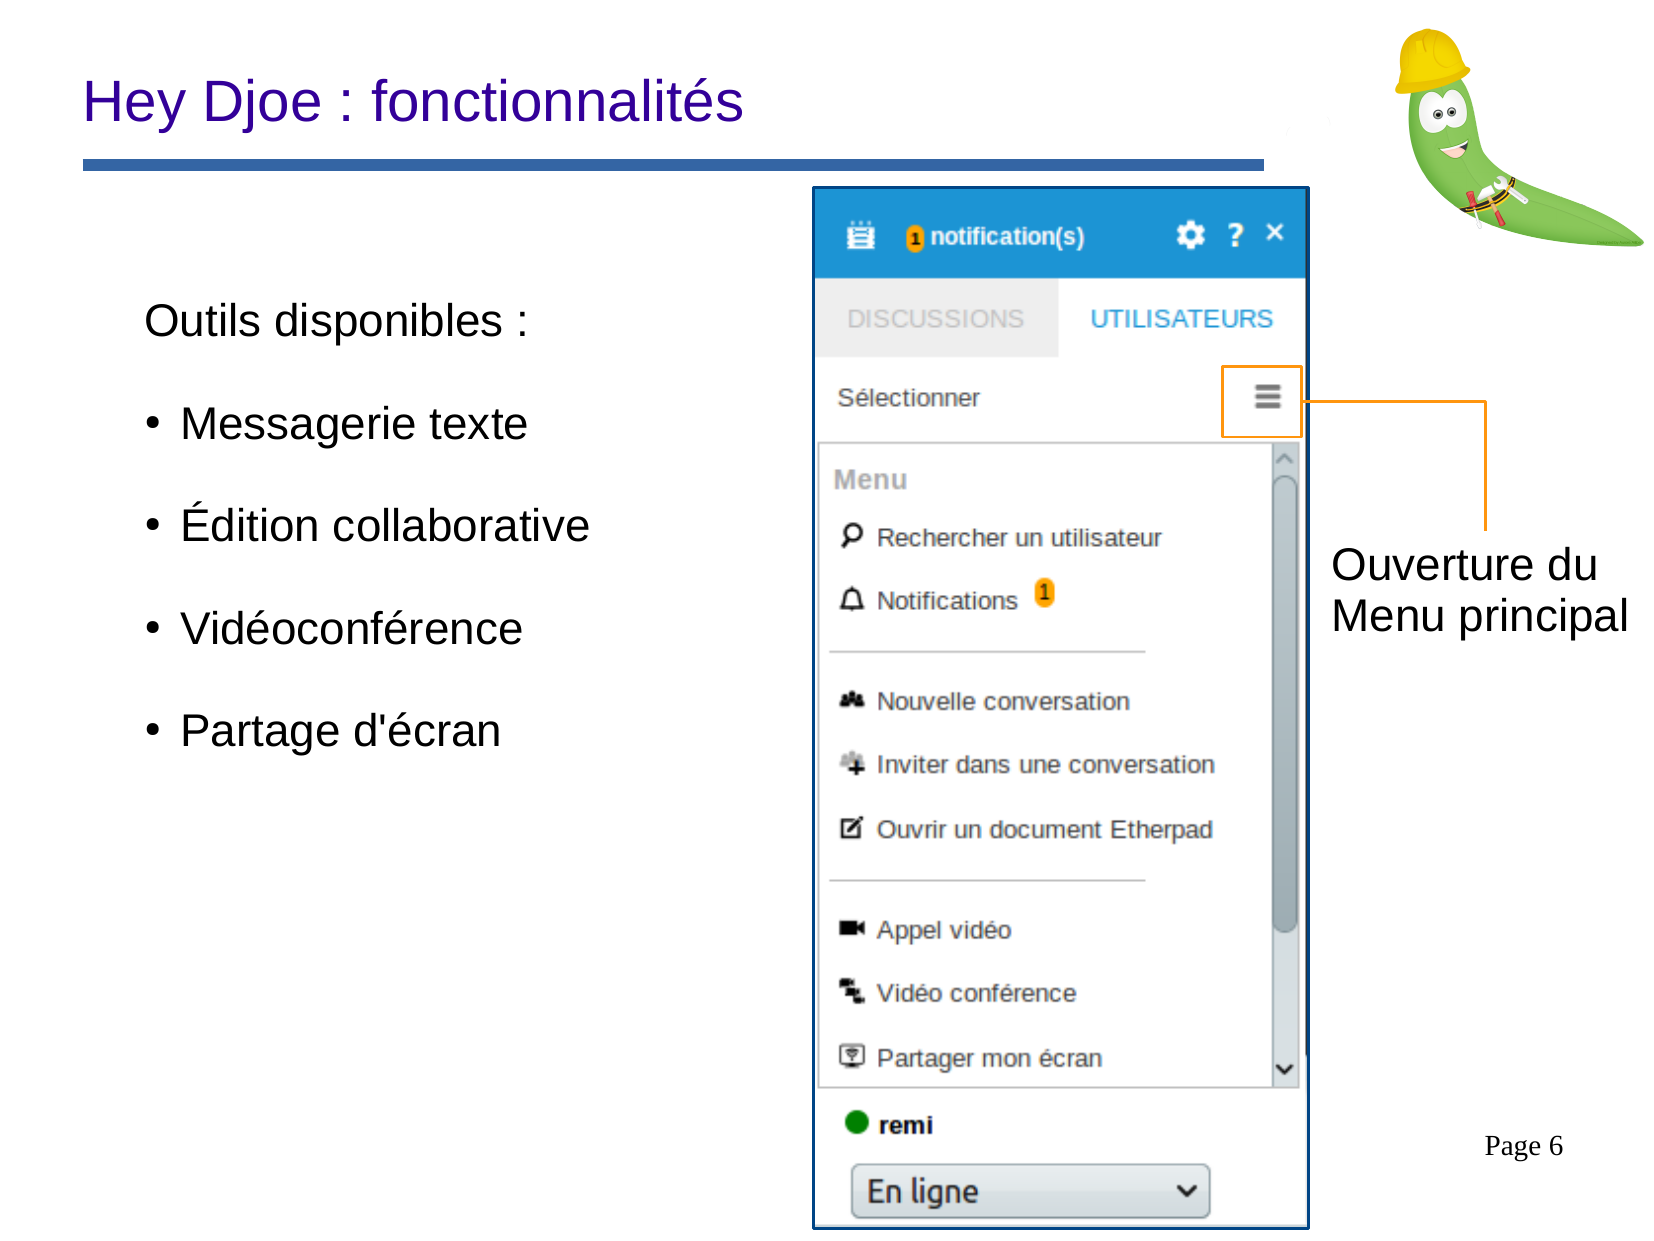

# Hey Djoe : fonctionnalités
Outils disponibles :
Messagerie texte
Édition collaborative
Vidéoconférence
Partage d'écran
Ouverture du
Menu principal
6